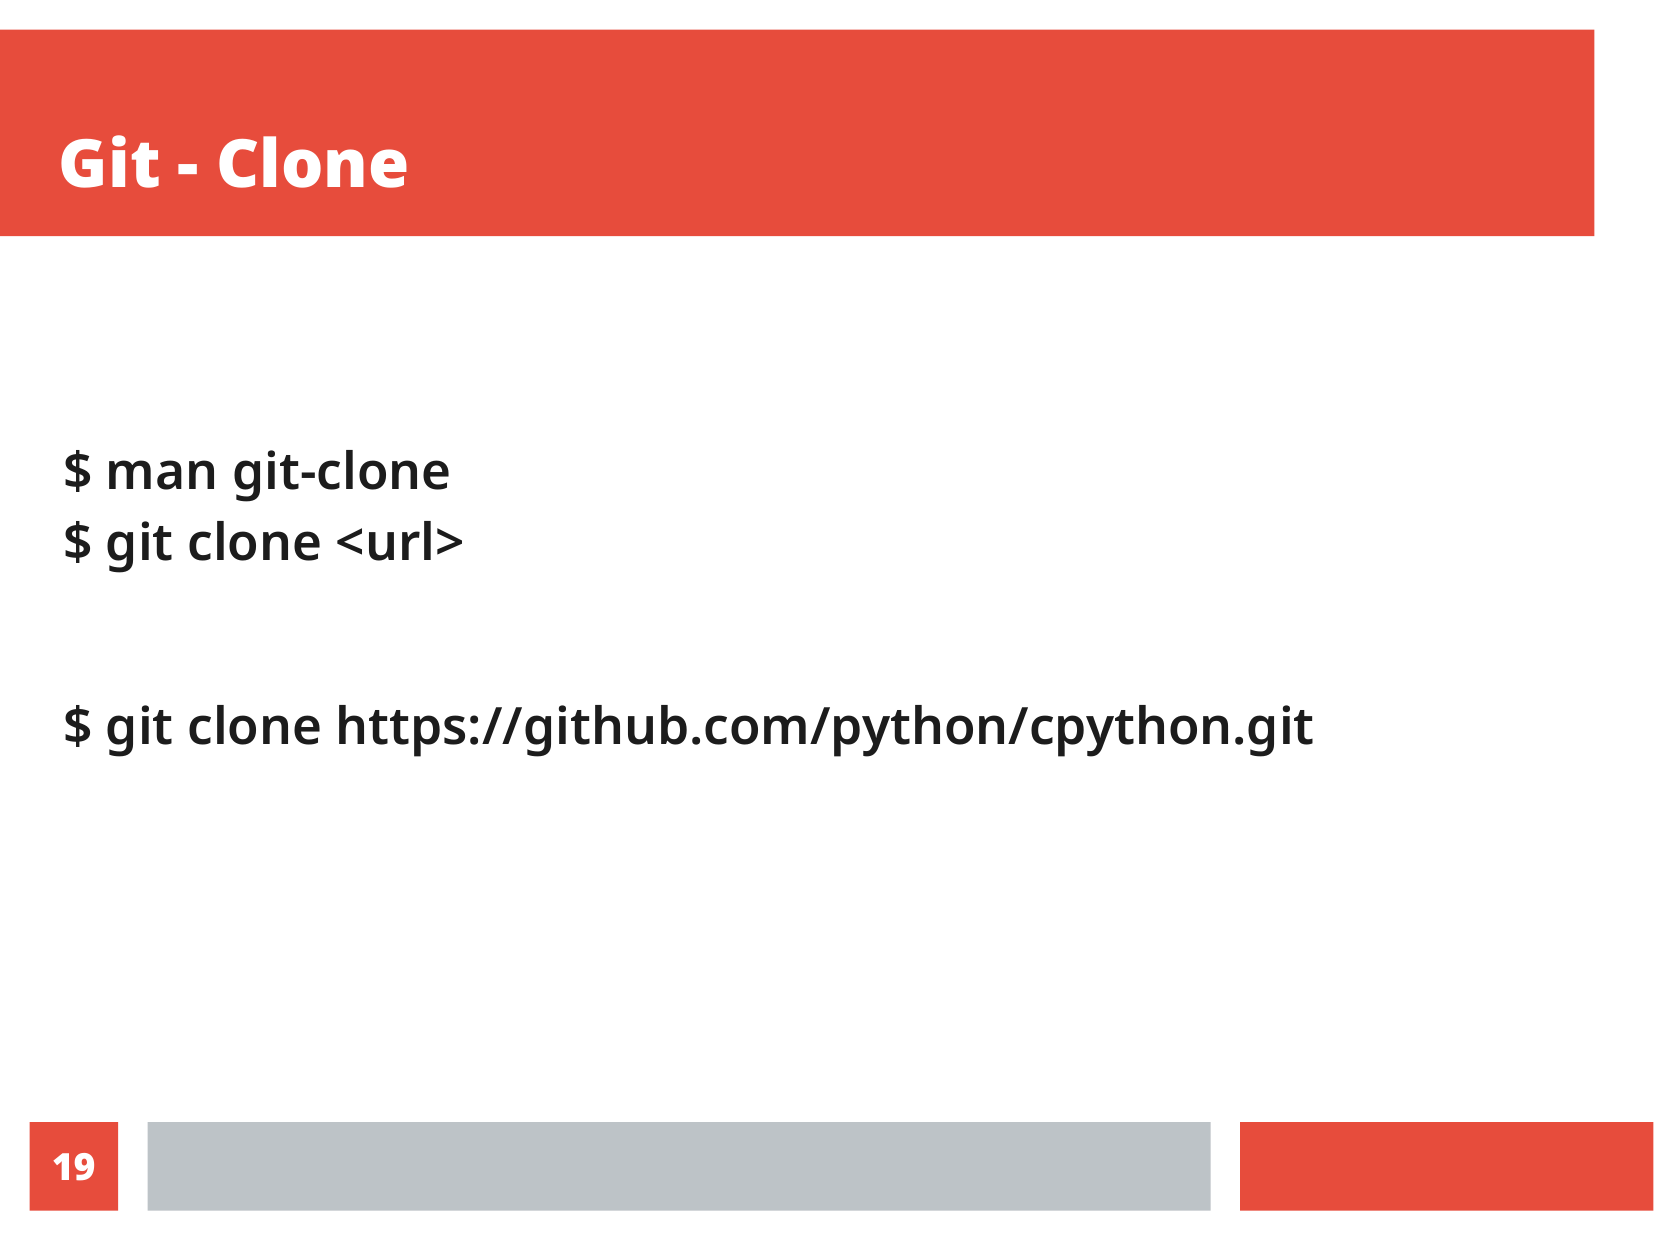

# Git - Clone
$ man git-clone
$ git clone <url>
$ git clone https://github.com/python/cpython.git
19